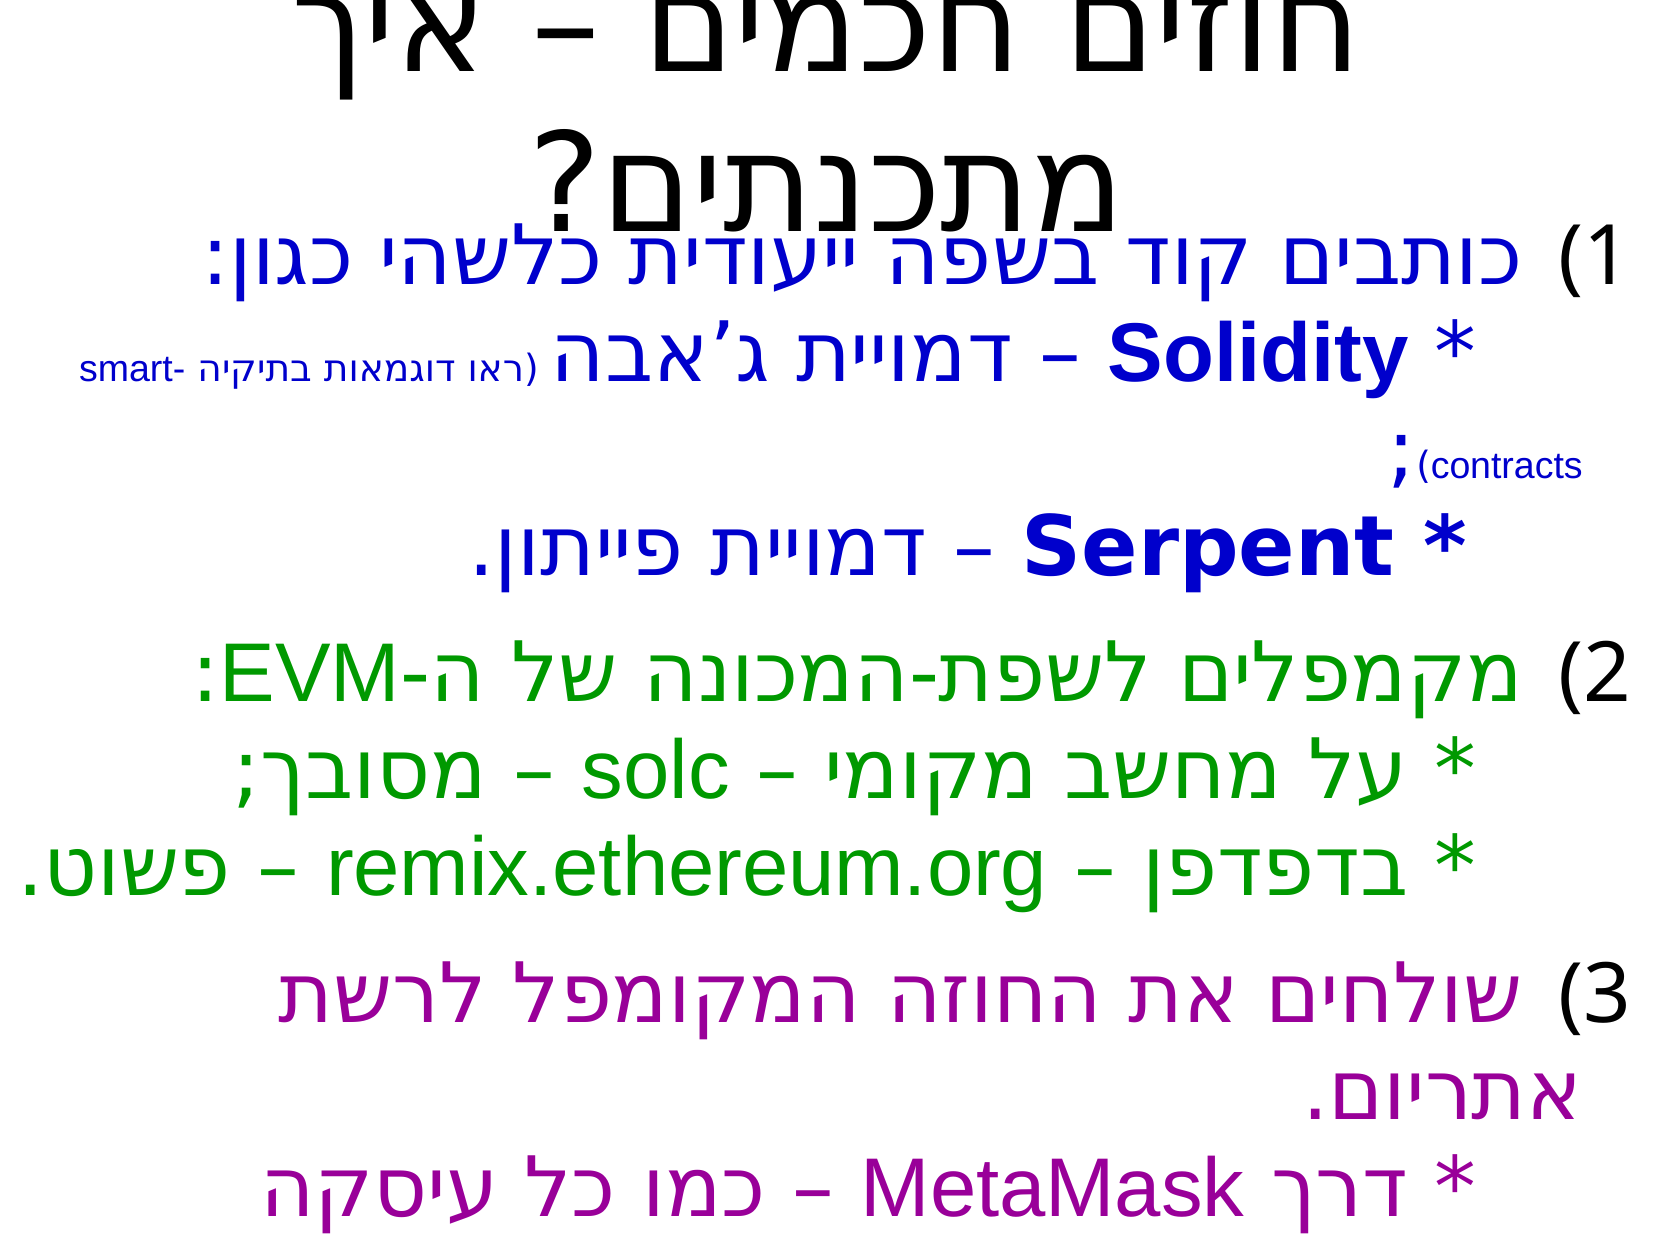

# חוזים חכמים – איך מתכנתים?
 כותבים קוד בשפה ייעודית כלשהי כגון:
 * Solidity – דמויית ג’אבה (ראו דוגמאות בתיקיה smart-contracts);
 * Serpent – דמויית פייתון.
 מקמפלים לשפת-המכונה של ה-EVM:
 * על מחשב מקומי – solc – מסובך;
 * בדפדפן – remix.ethereum.org – פשוט.
 שולחים את החוזה המקומפל לרשת אתריום.
 * דרך MetaMask – כמו כל עיסקה אחרת.
 * מרגע שהחוזה נשלח – הוא לא ניתן לשינוי!